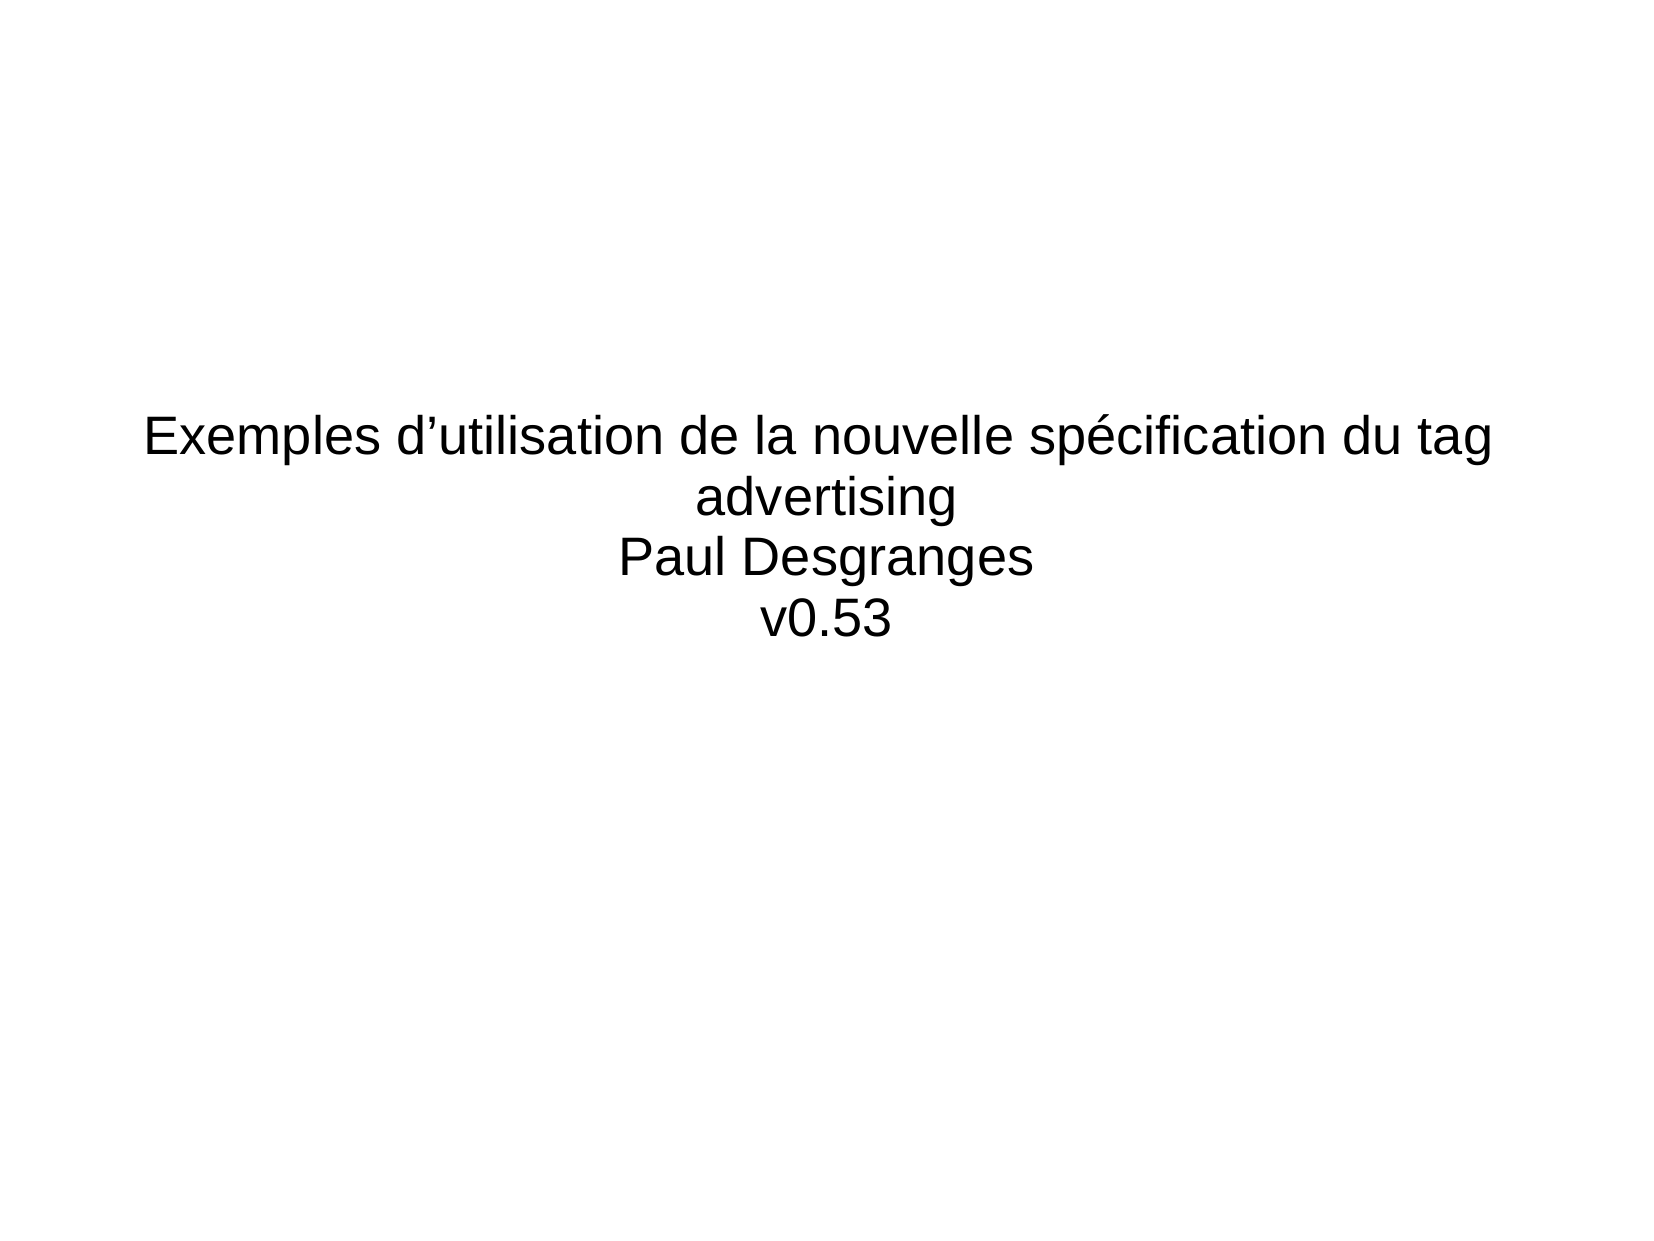

# Exemples d’utilisation de la nouvelle spécification du tag advertising Paul Desgranges v0.53